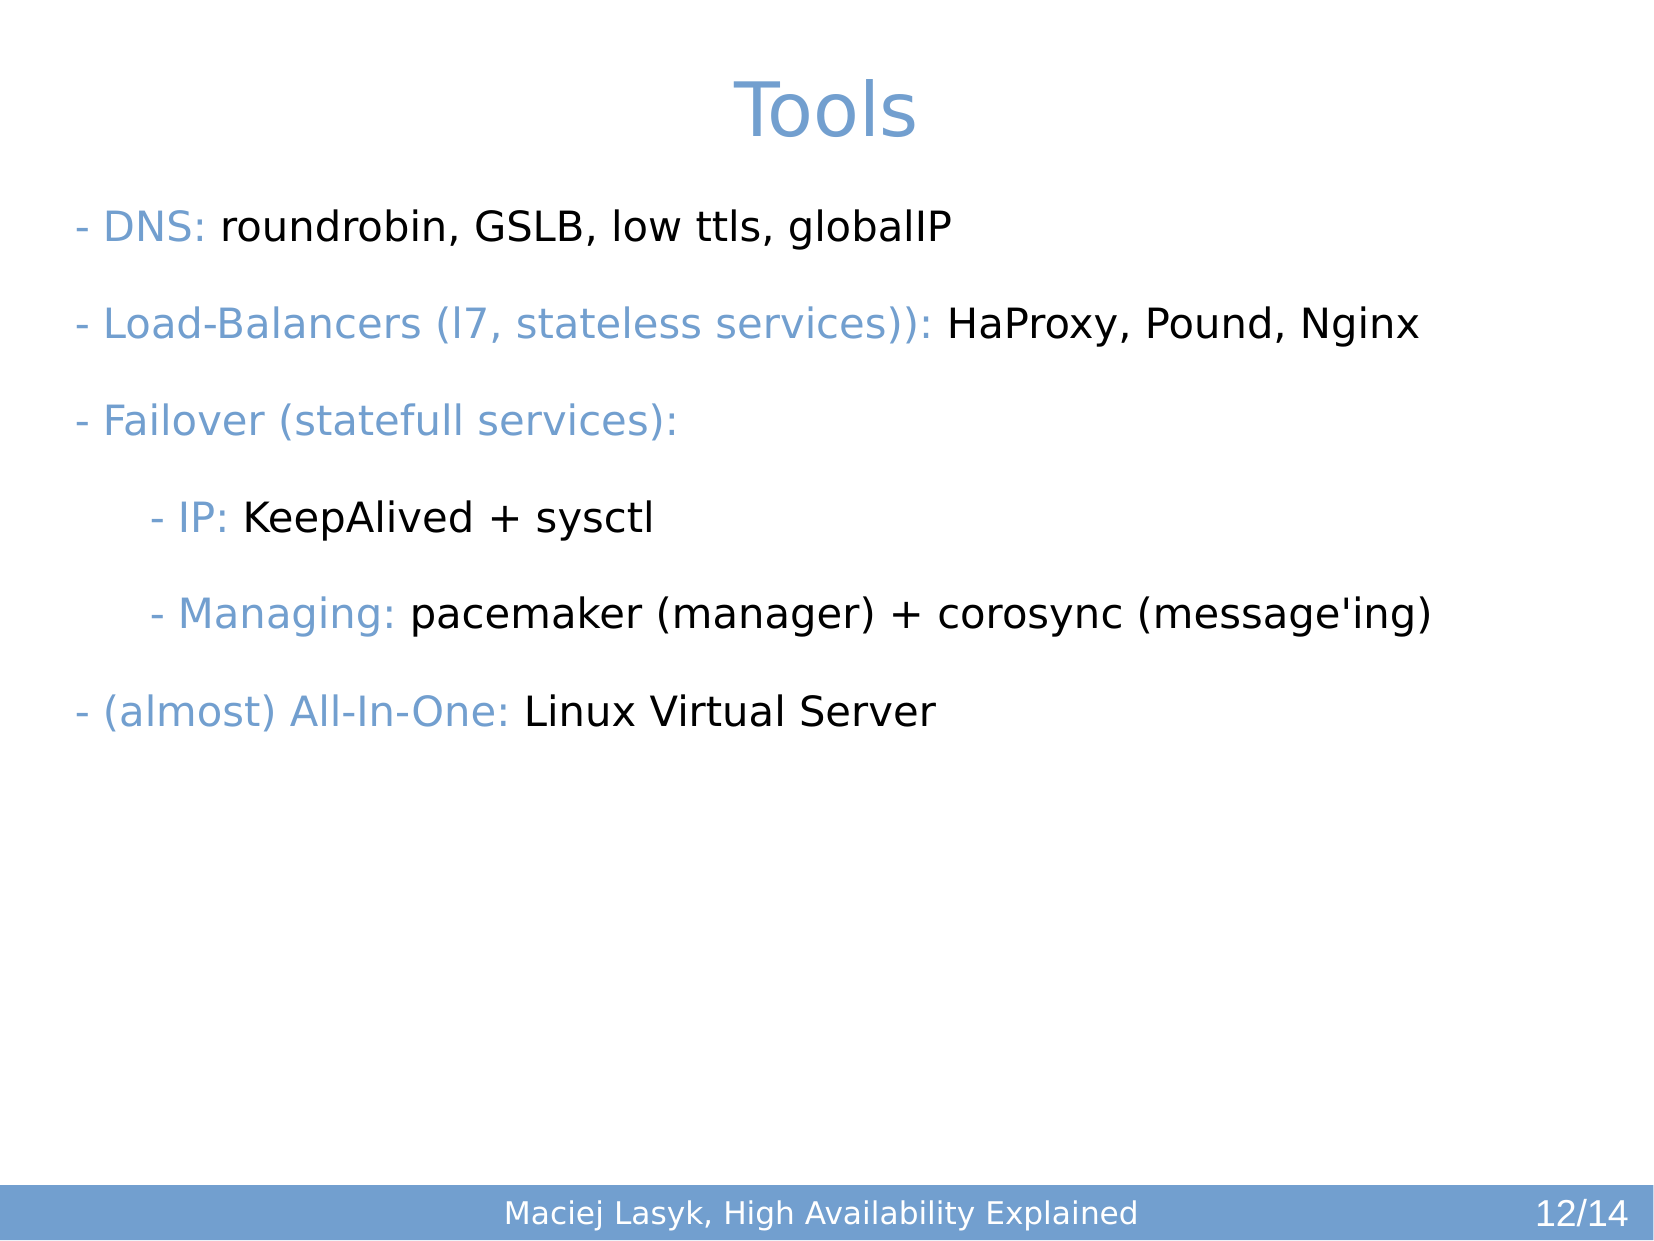

Tools
- DNS: roundrobin, GSLB, low ttls, globalIP
- Load-Balancers (l7, stateless services)): HaProxy, Pound, Nginx
- Failover (statefull services):
	- IP: KeepAlived + sysctl
	- Managing: pacemaker (manager) + corosync (message'ing)
- (almost) All-In-One: Linux Virtual Server
 12/14
Maciej Lasyk, High Availability Explained